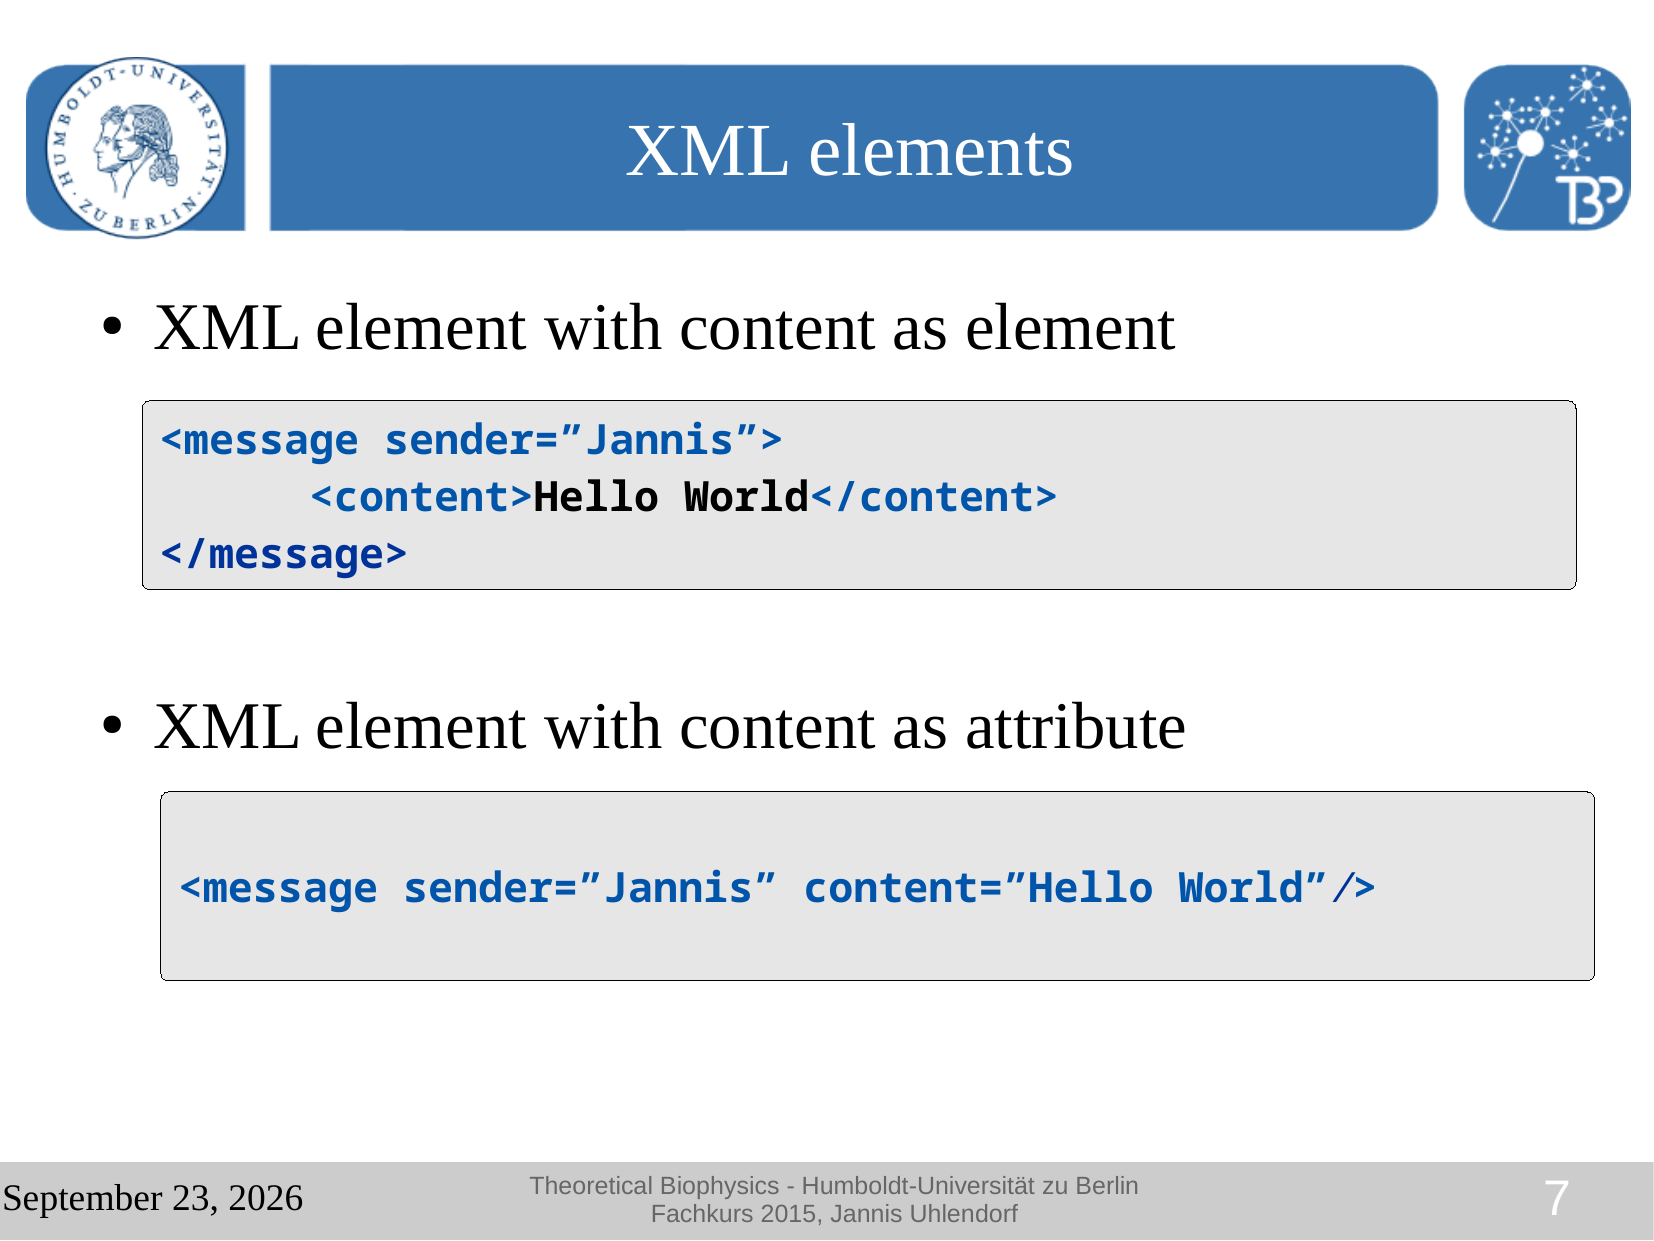

# XML elements
XML element with content as element
XML element with content as attribute
<message sender=”Jannis”>
		<content>Hello World</content> 
</message>
<message sender=”Jannis” content=”Hello World”/>
7